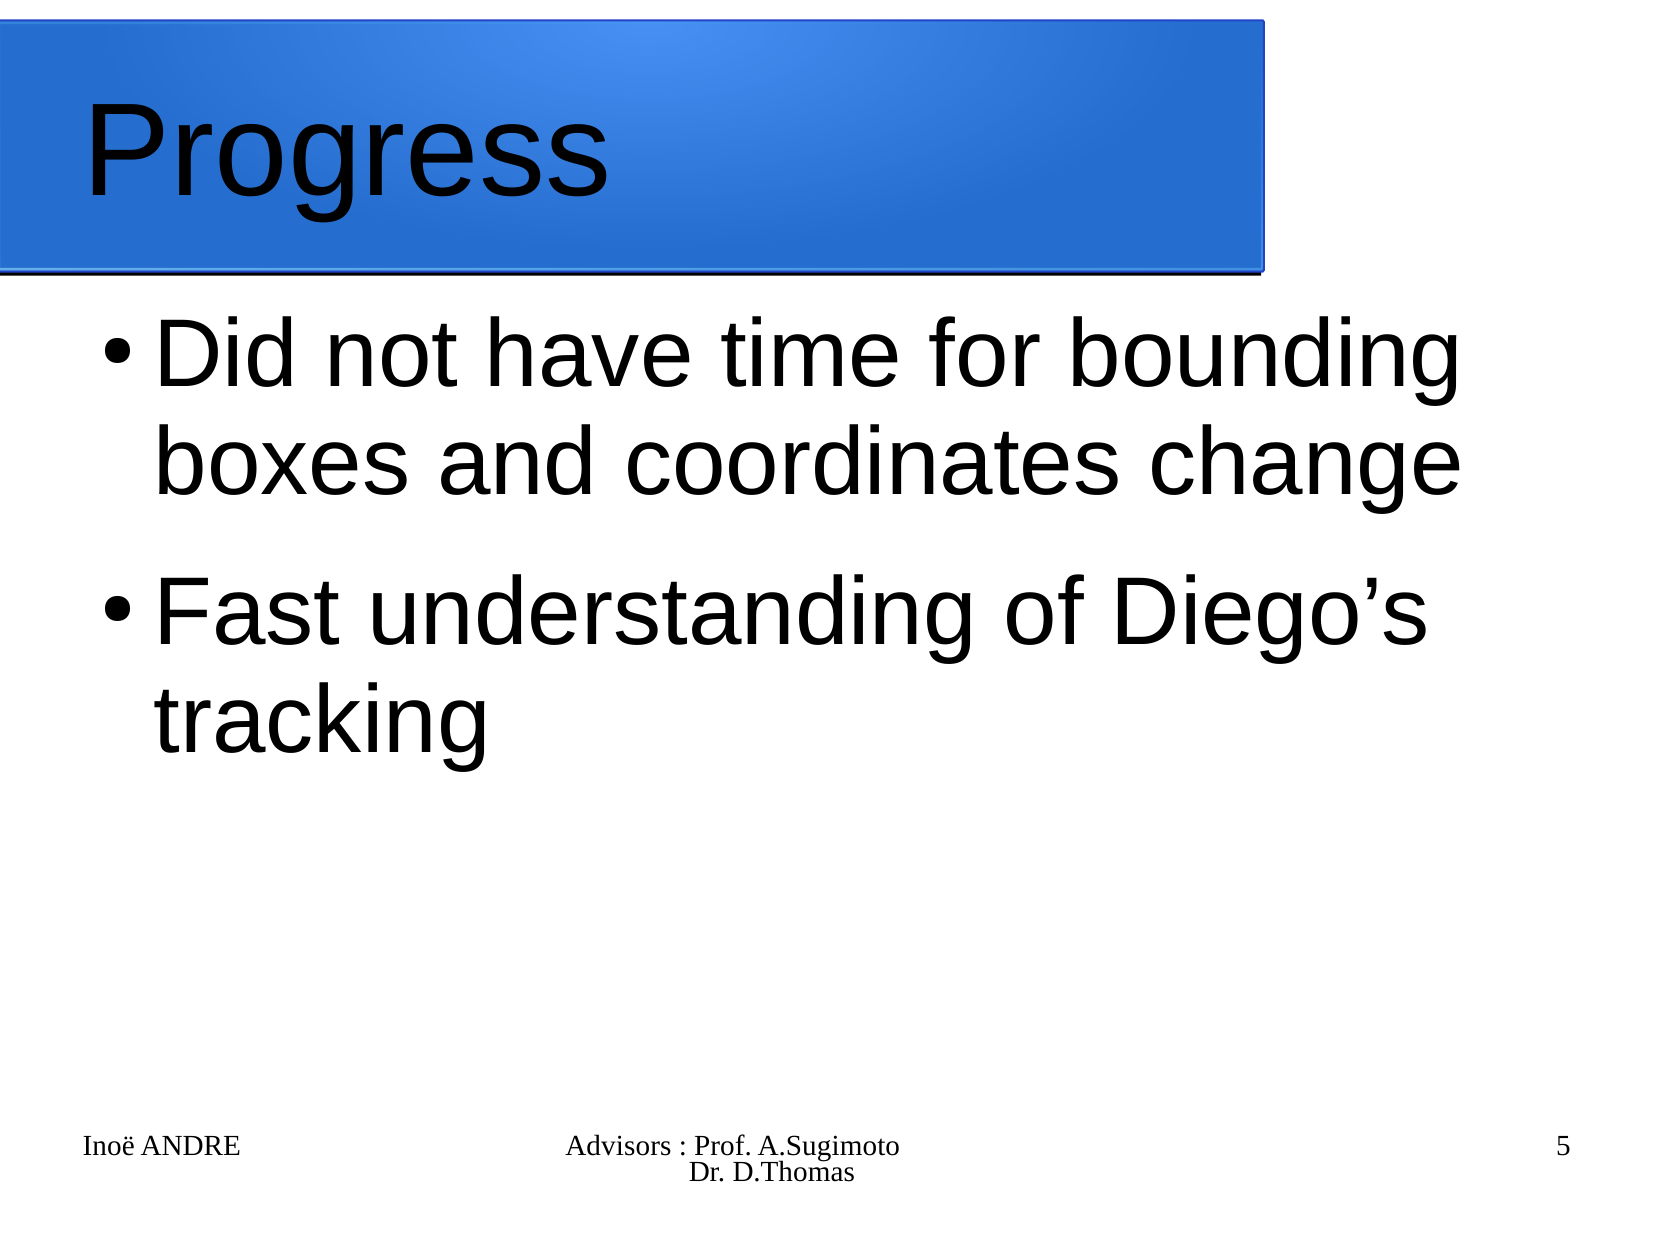

# Progress
Did not have time for bounding boxes and coordinates change
Fast understanding of Diego’s tracking
Inoë ANDRE
Advisors : Prof. A.Sugimoto Dr. D.Thomas
5